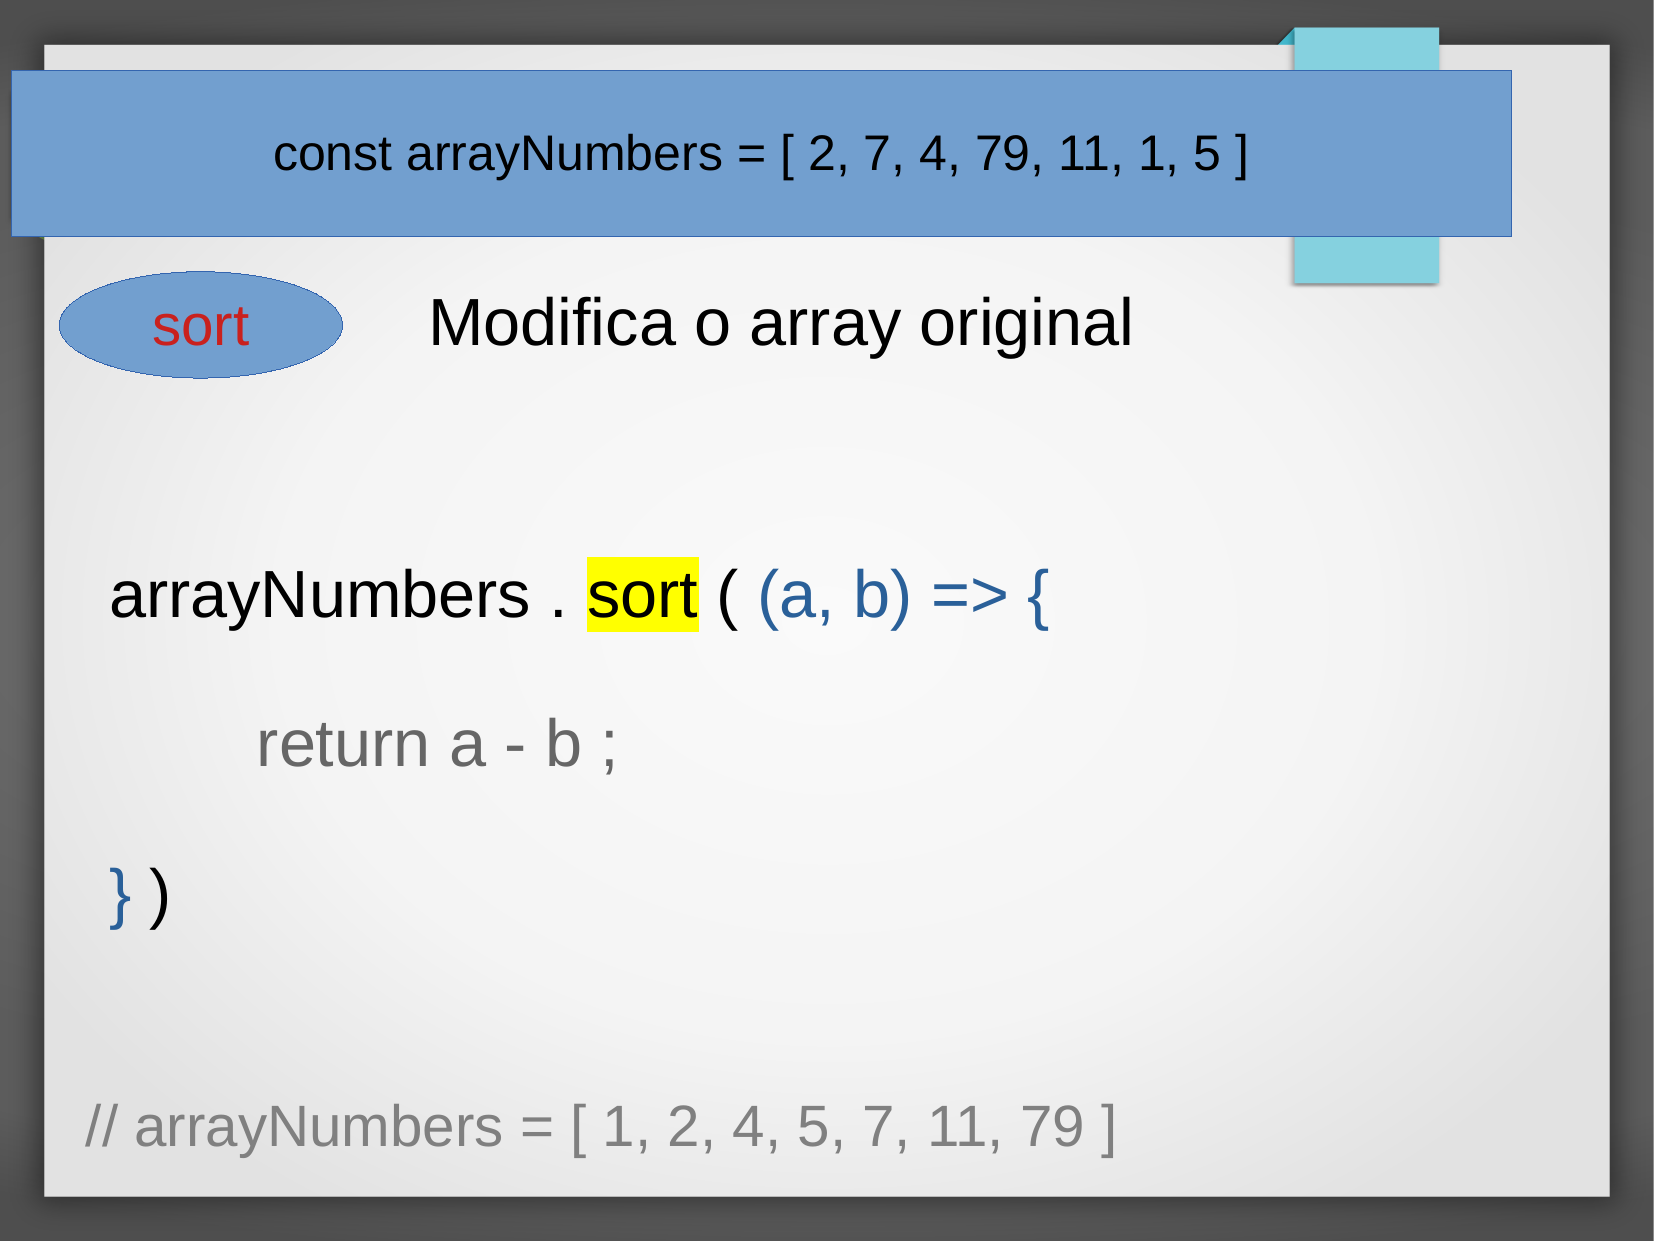

const arrayNumbers = [ 2, 7, 4, 79, 11, 1, 5 ]
sort
Modifica o array original
arrayNumbers . sort ( (a, b) => {
		return a - b ;
} )
// arrayNumbers = [ 1, 2, 4, 5, 7, 11, 79 ]